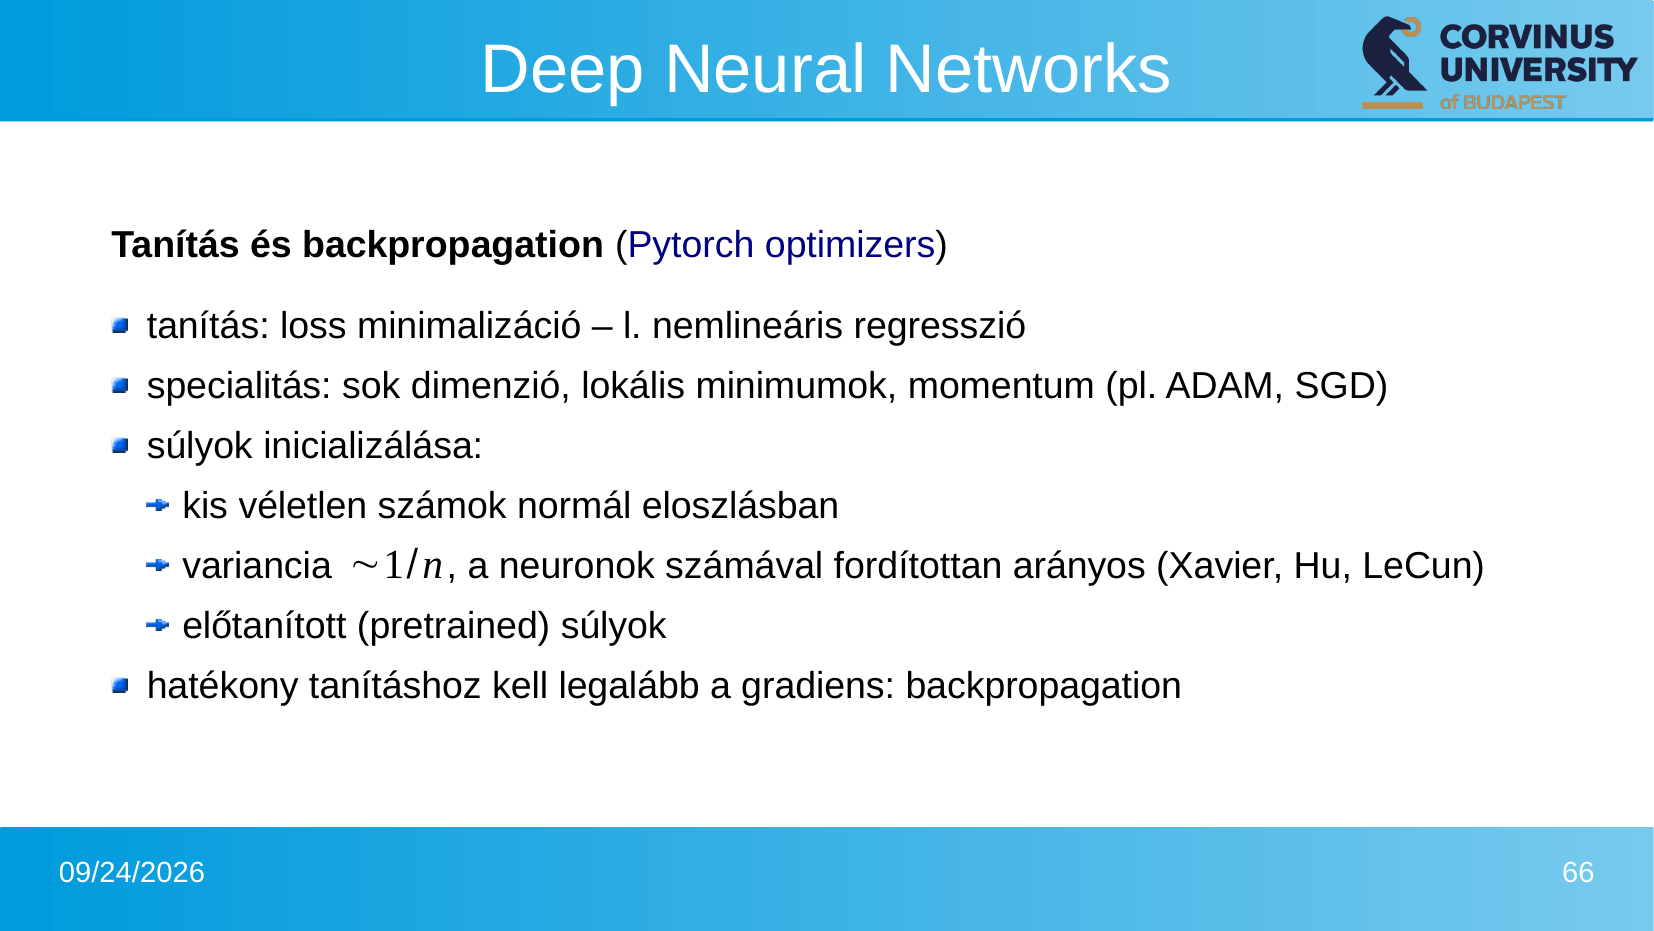

# Deep Neural Networks
Tanítás és backpropagation (Pytorch optimizers)
tanítás: loss minimalizáció – l. nemlineáris regresszió
specialitás: sok dimenzió, lokális minimumok, momentum (pl. ADAM, SGD)
súlyok inicializálása:
kis véletlen számok normál eloszlásban
variancia , a neuronok számával fordítottan arányos (Xavier, Hu, LeCun)
előtanított (pretrained) súlyok
hatékony tanításhoz kell legalább a gradiens: backpropagation
66